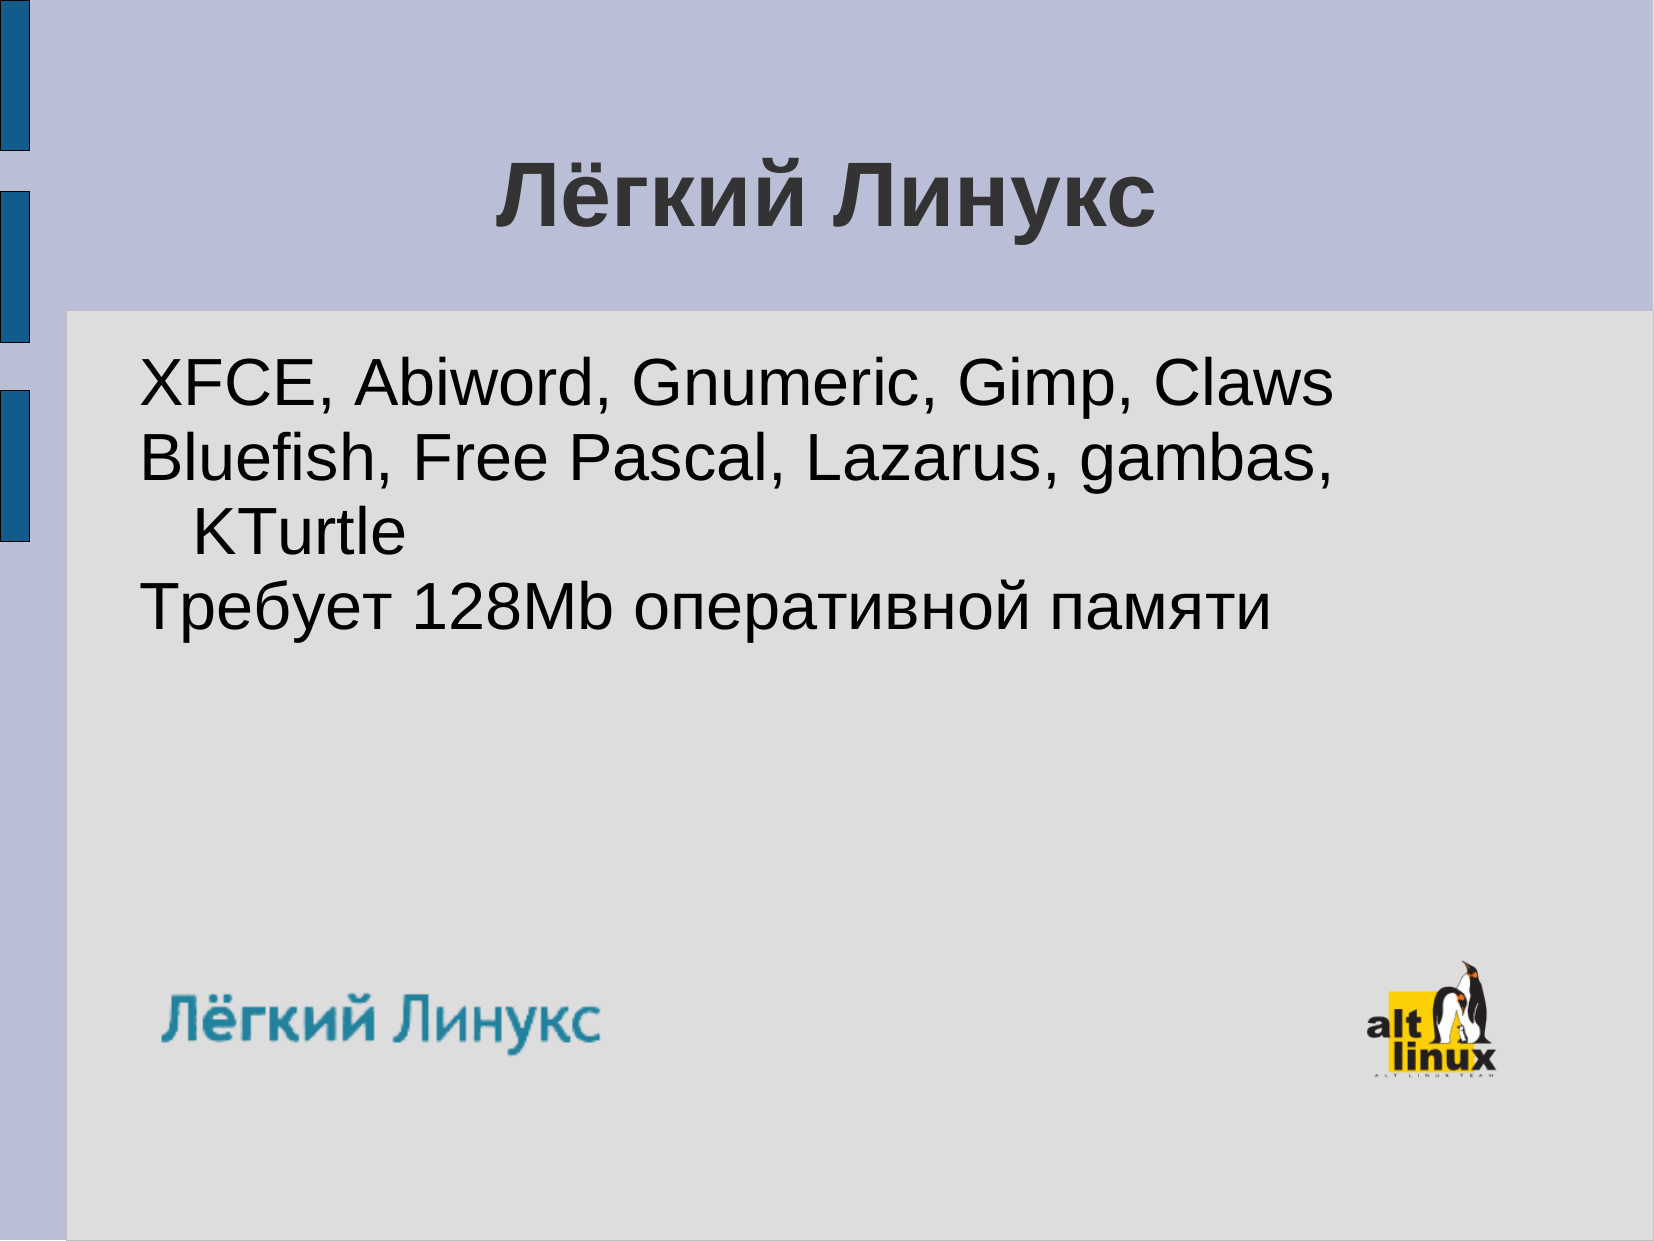

# Лёгкий Линукс
XFCE, Abiword, Gnumeric, Gimp, Claws
Bluefish, Free Pascal, Lazarus, gambas, KTurtle
Требует 128Mb оперативной памяти